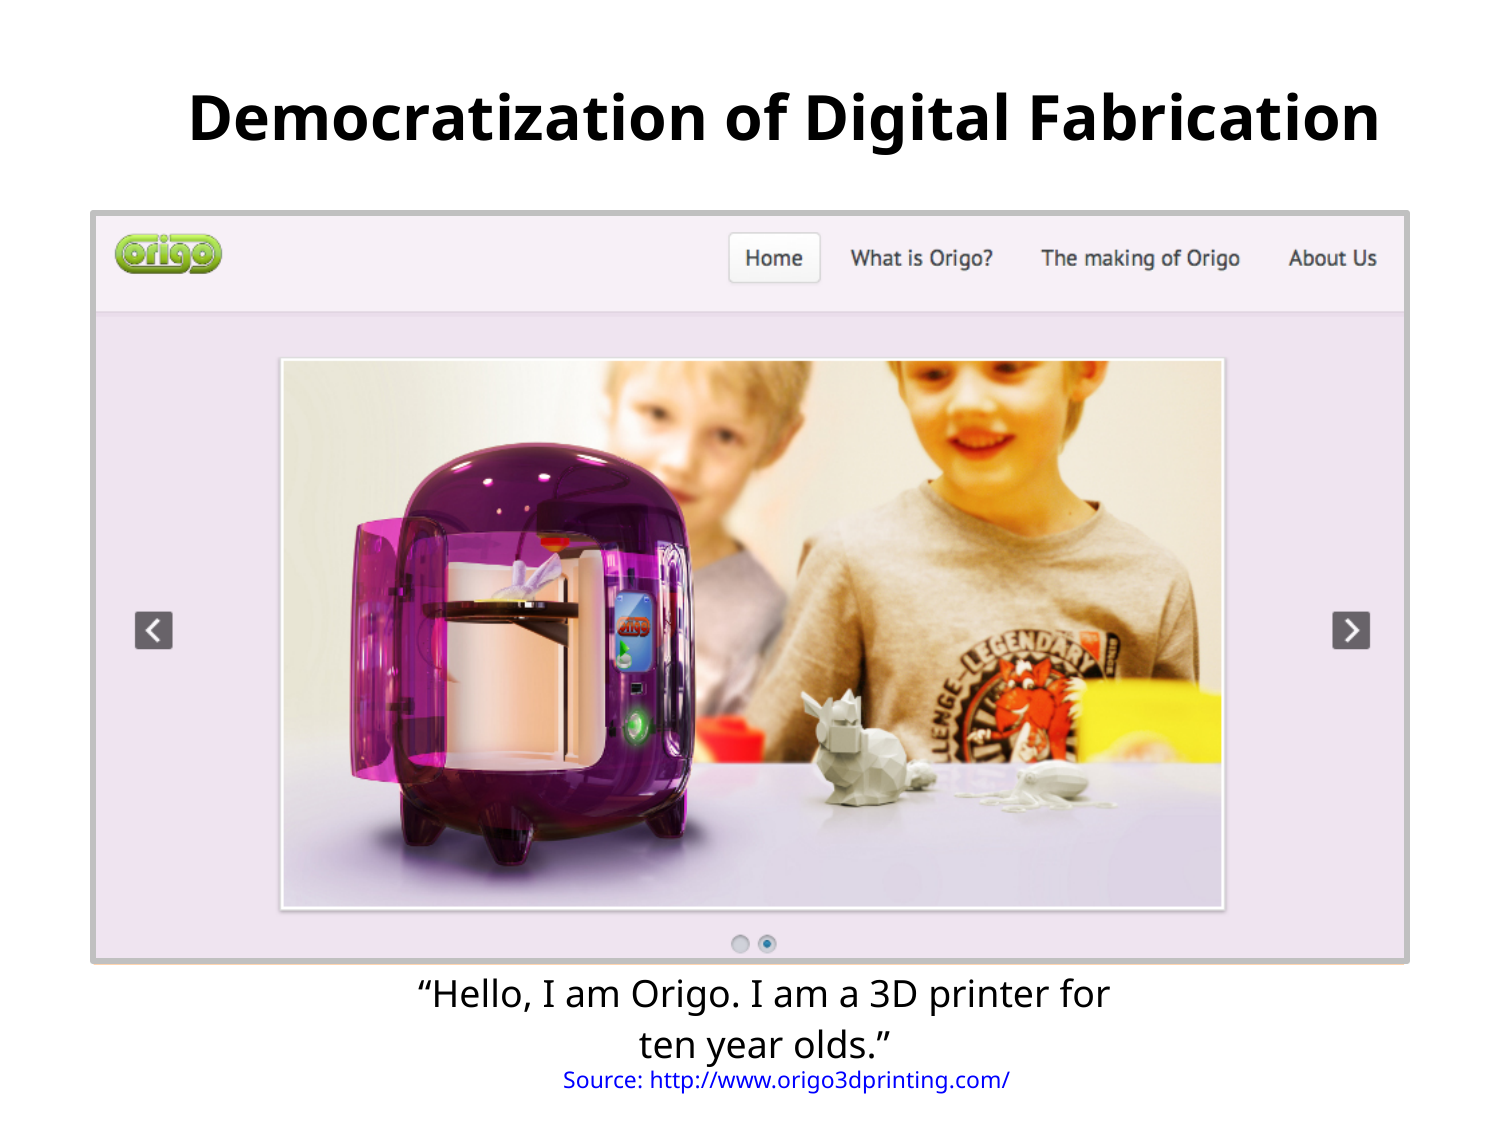

# Democratization of Digital Fabrication
“Hello, I am Origo. I am a 3D printer for ten year olds.”
Source: http://www.origo3dprinting.com/